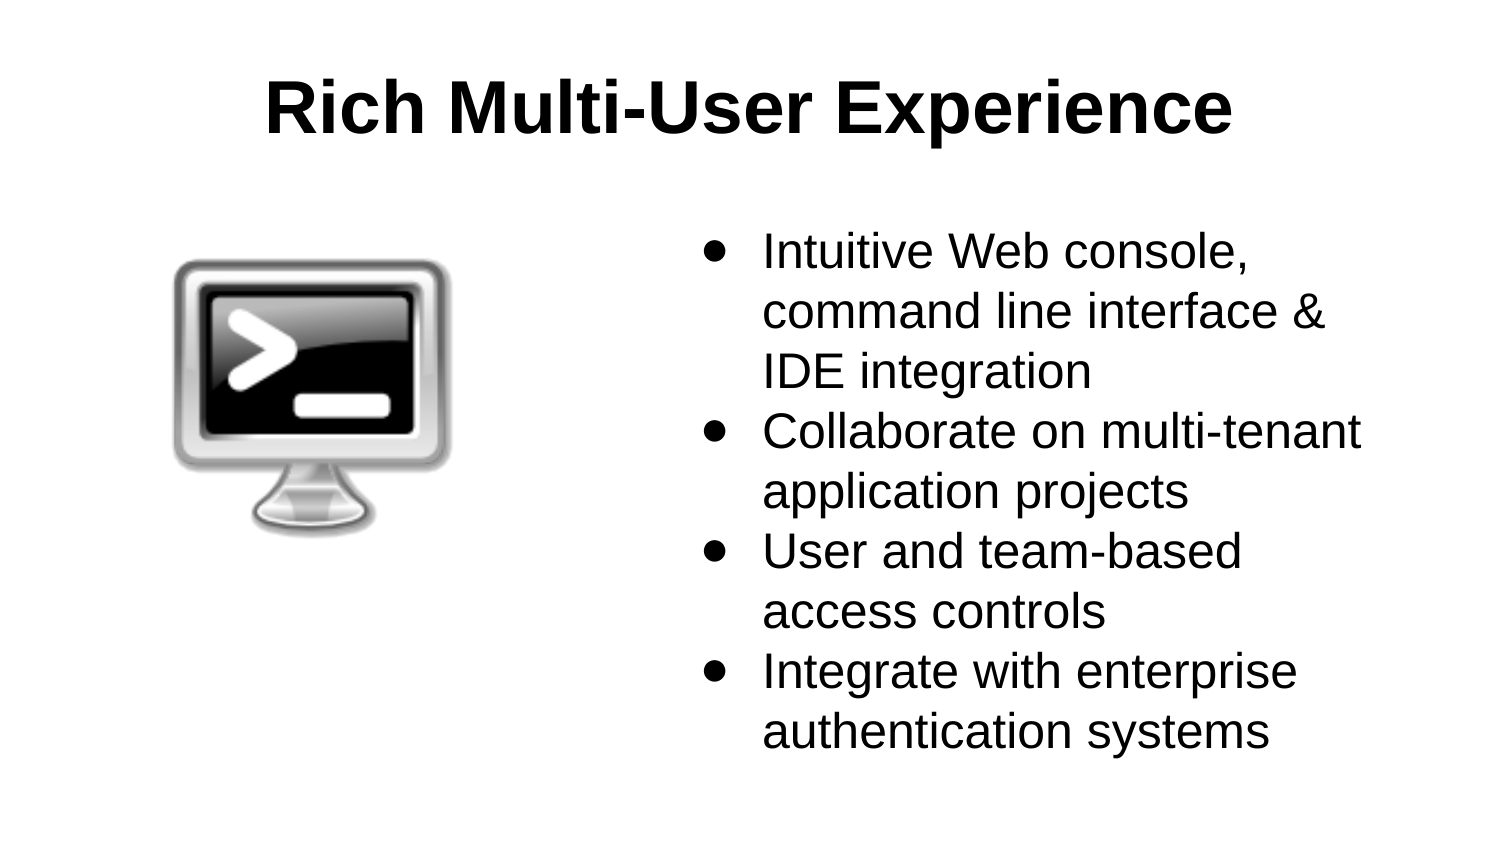

# Rich Multi-User Experience
Intuitive Web console, command line interface & IDE integration
Collaborate on multi-tenant application projects
User and team-based access controls
Integrate with enterprise authentication systems